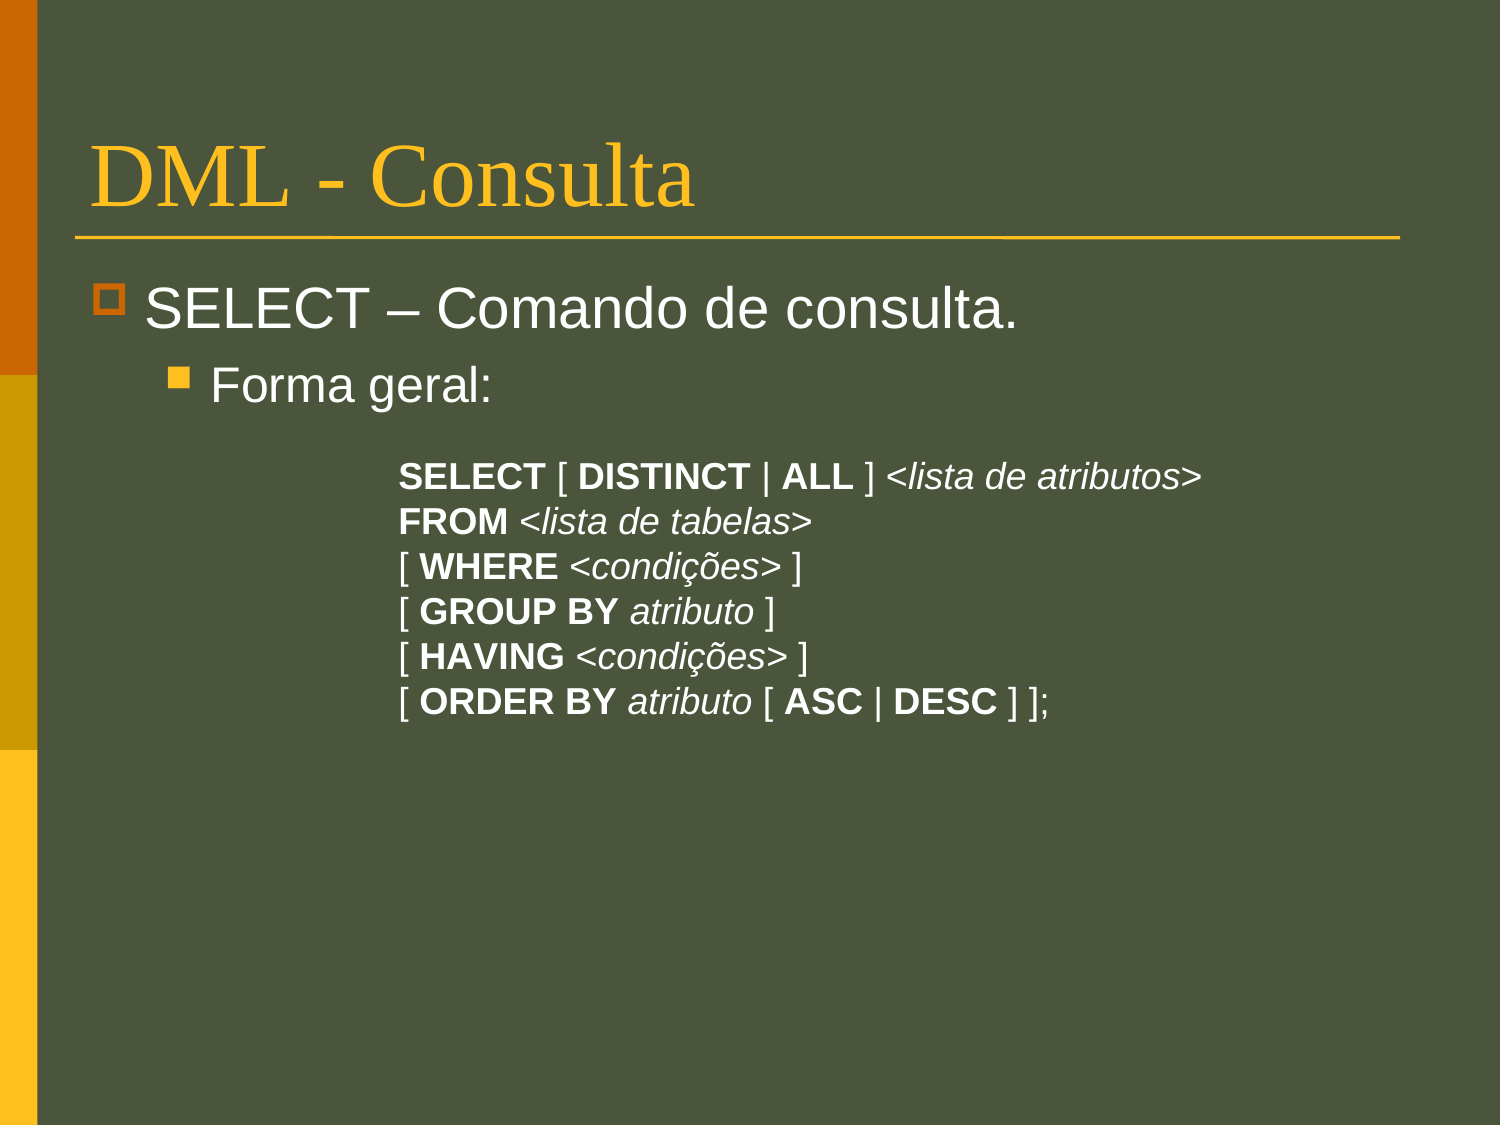

# DML - Consulta
SELECT – Comando de consulta.
Forma geral:
SELECT [ DISTINCT | ALL ] <lista de atributos>
FROM <lista de tabelas>
[ WHERE <condições> ]
[ GROUP BY atributo ]
[ HAVING <condições> ]
[ ORDER BY atributo [ ASC | DESC ] ];